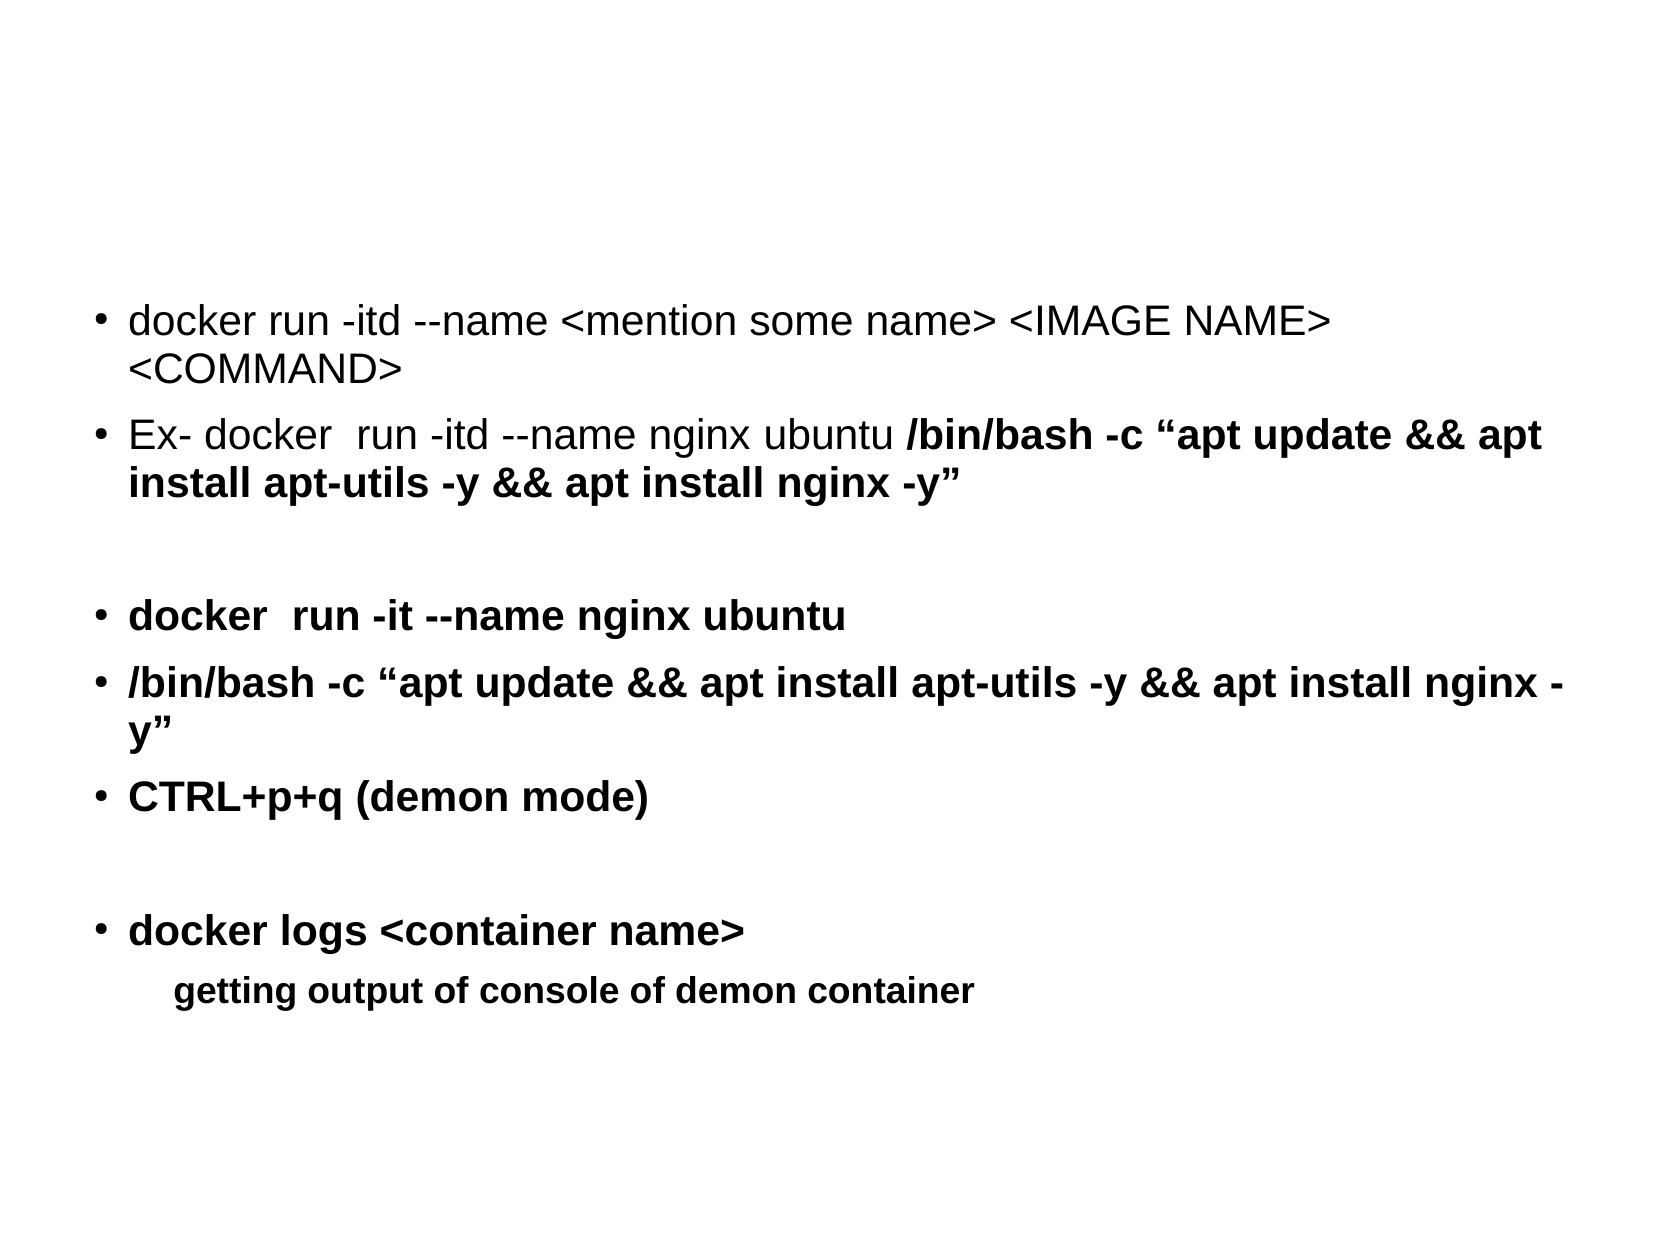

#
docker run -itd --name <mention some name> <IMAGE NAME> <COMMAND>
Ex- docker run -itd --name nginx ubuntu /bin/bash -c “apt update && apt install apt-utils -y && apt install nginx -y”
docker run -it --name nginx ubuntu
/bin/bash -c “apt update && apt install apt-utils -y && apt install nginx -y”
CTRL+p+q (demon mode)
docker logs <container name>
getting output of console of demon container